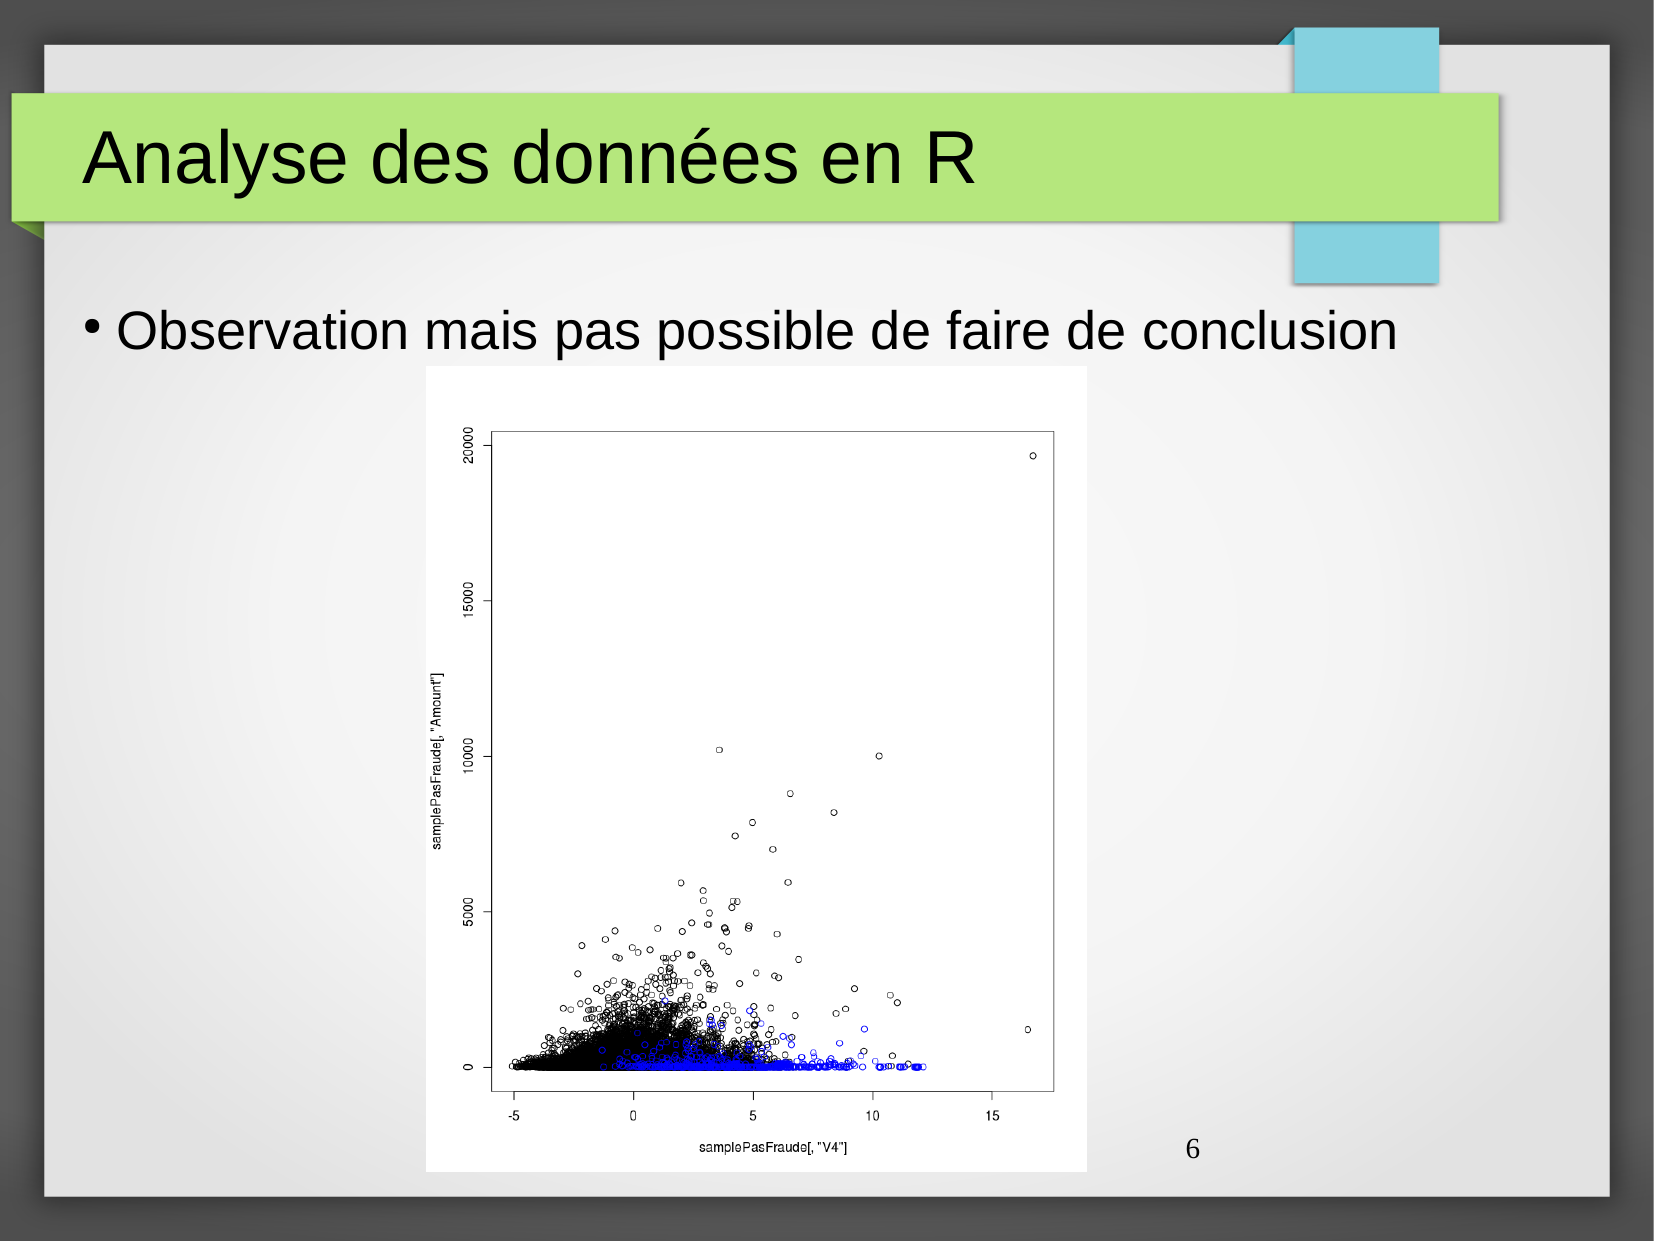

# Analyse des données en R
 Observation mais pas possible de faire de conclusion